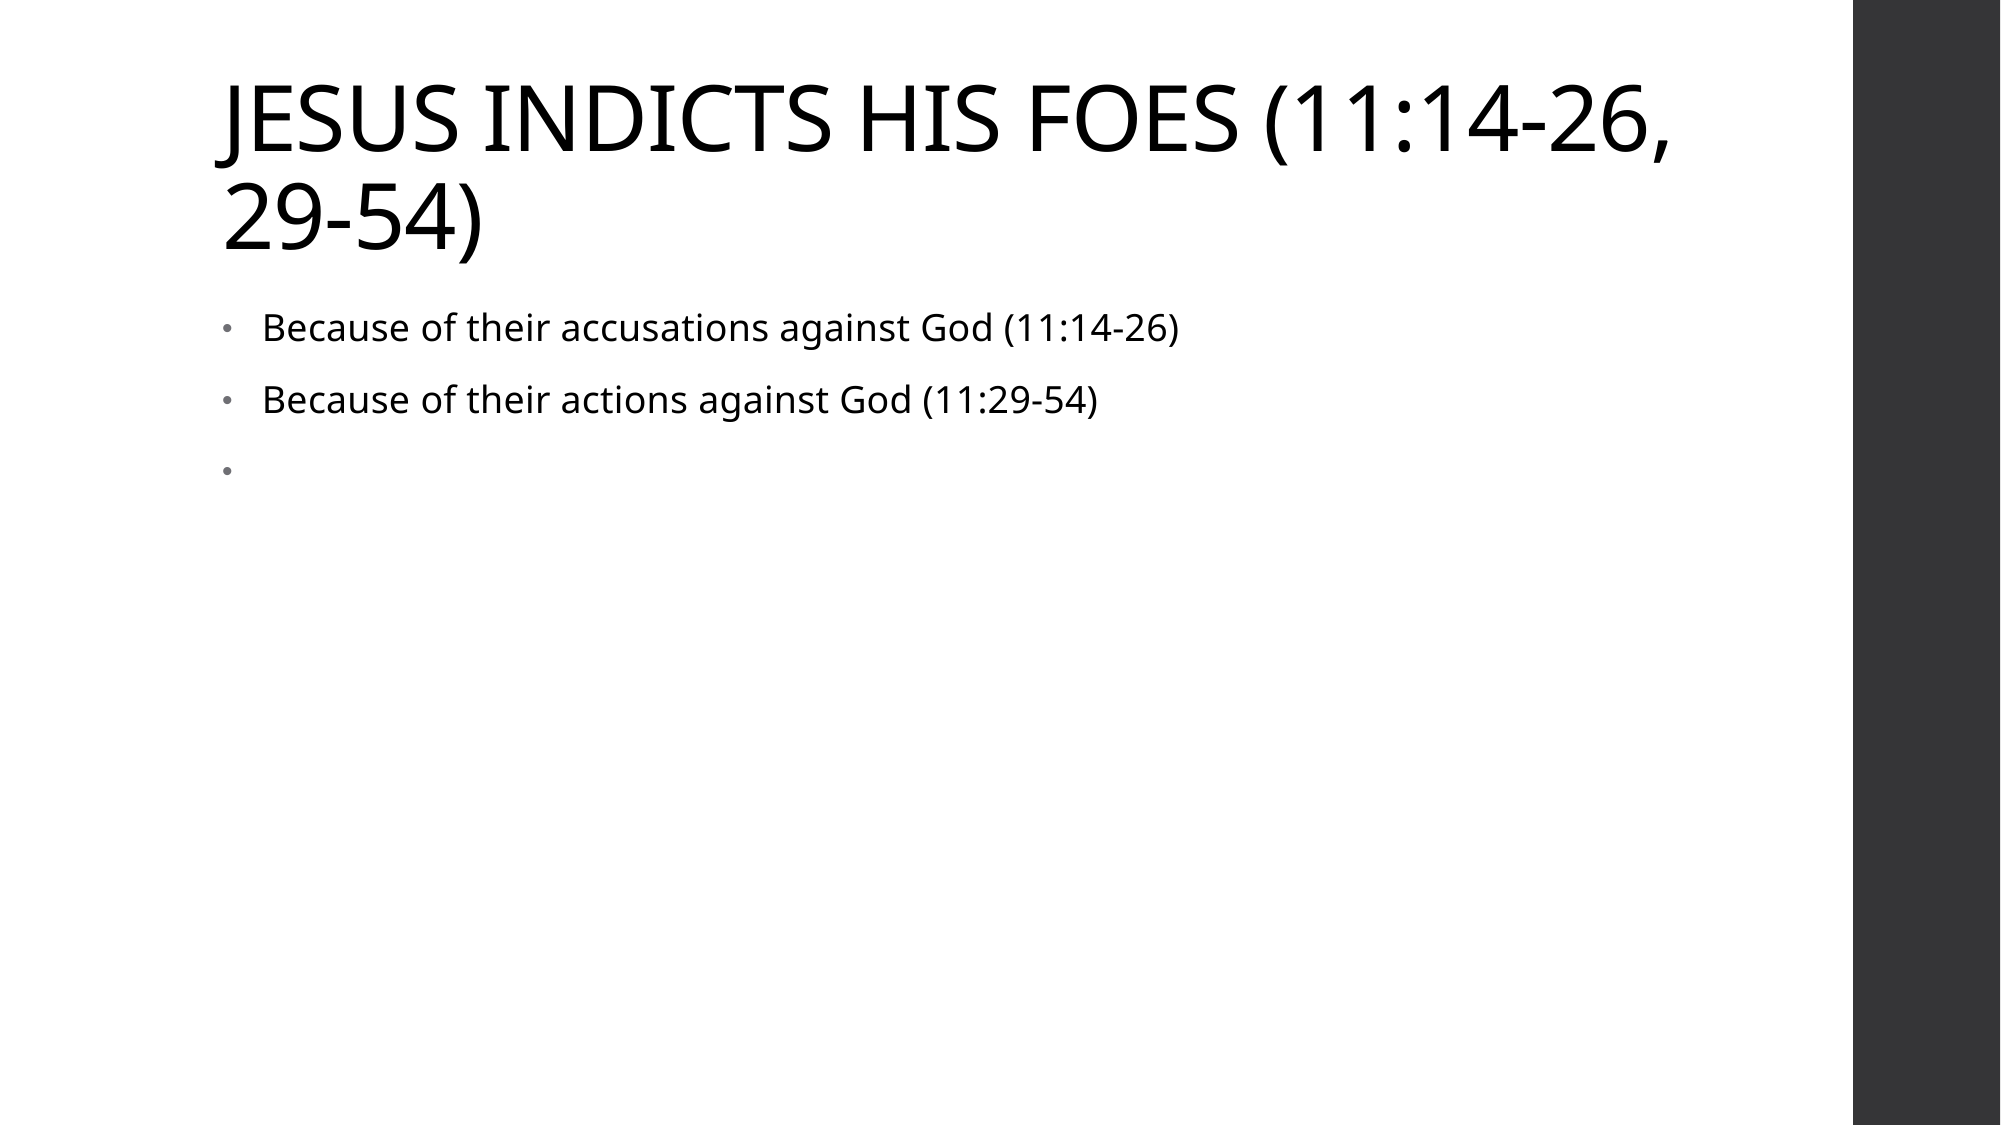

# JESUS INDICTS HIS FOES (11:14-26, 29-54)
 Because of their accusations against God (11:14-26)
 Because of their actions against God (11:29-54)